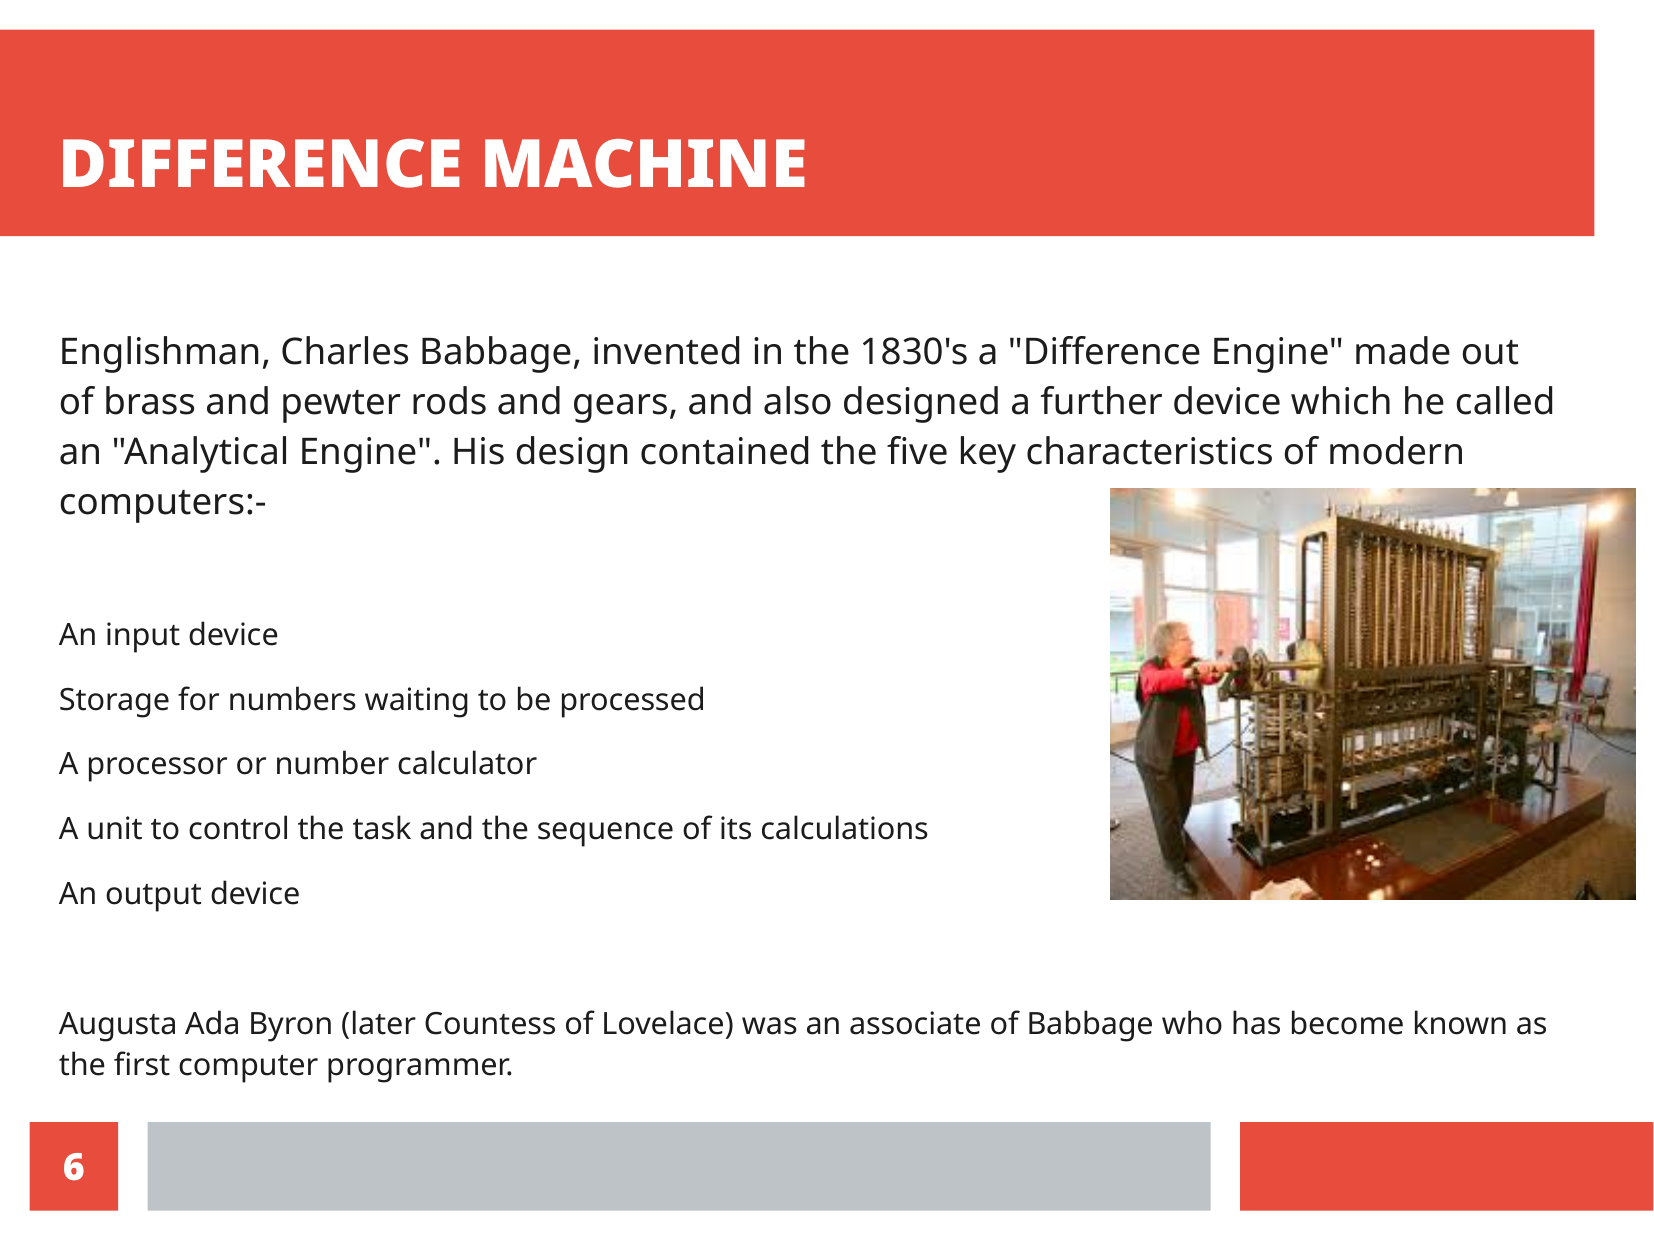

# DIFFERENCE MACHINE
Englishman, Charles Babbage, invented in the 1830's a "Difference Engine" made out of brass and pewter rods and gears, and also designed a further device which he called an "Analytical Engine". His design contained the five key characteristics of modern computers:-
An input device
Storage for numbers waiting to be processed
A processor or number calculator
A unit to control the task and the sequence of its calculations
An output device
Augusta Ada Byron (later Countess of Lovelace) was an associate of Babbage who has become known as the first computer programmer.
6